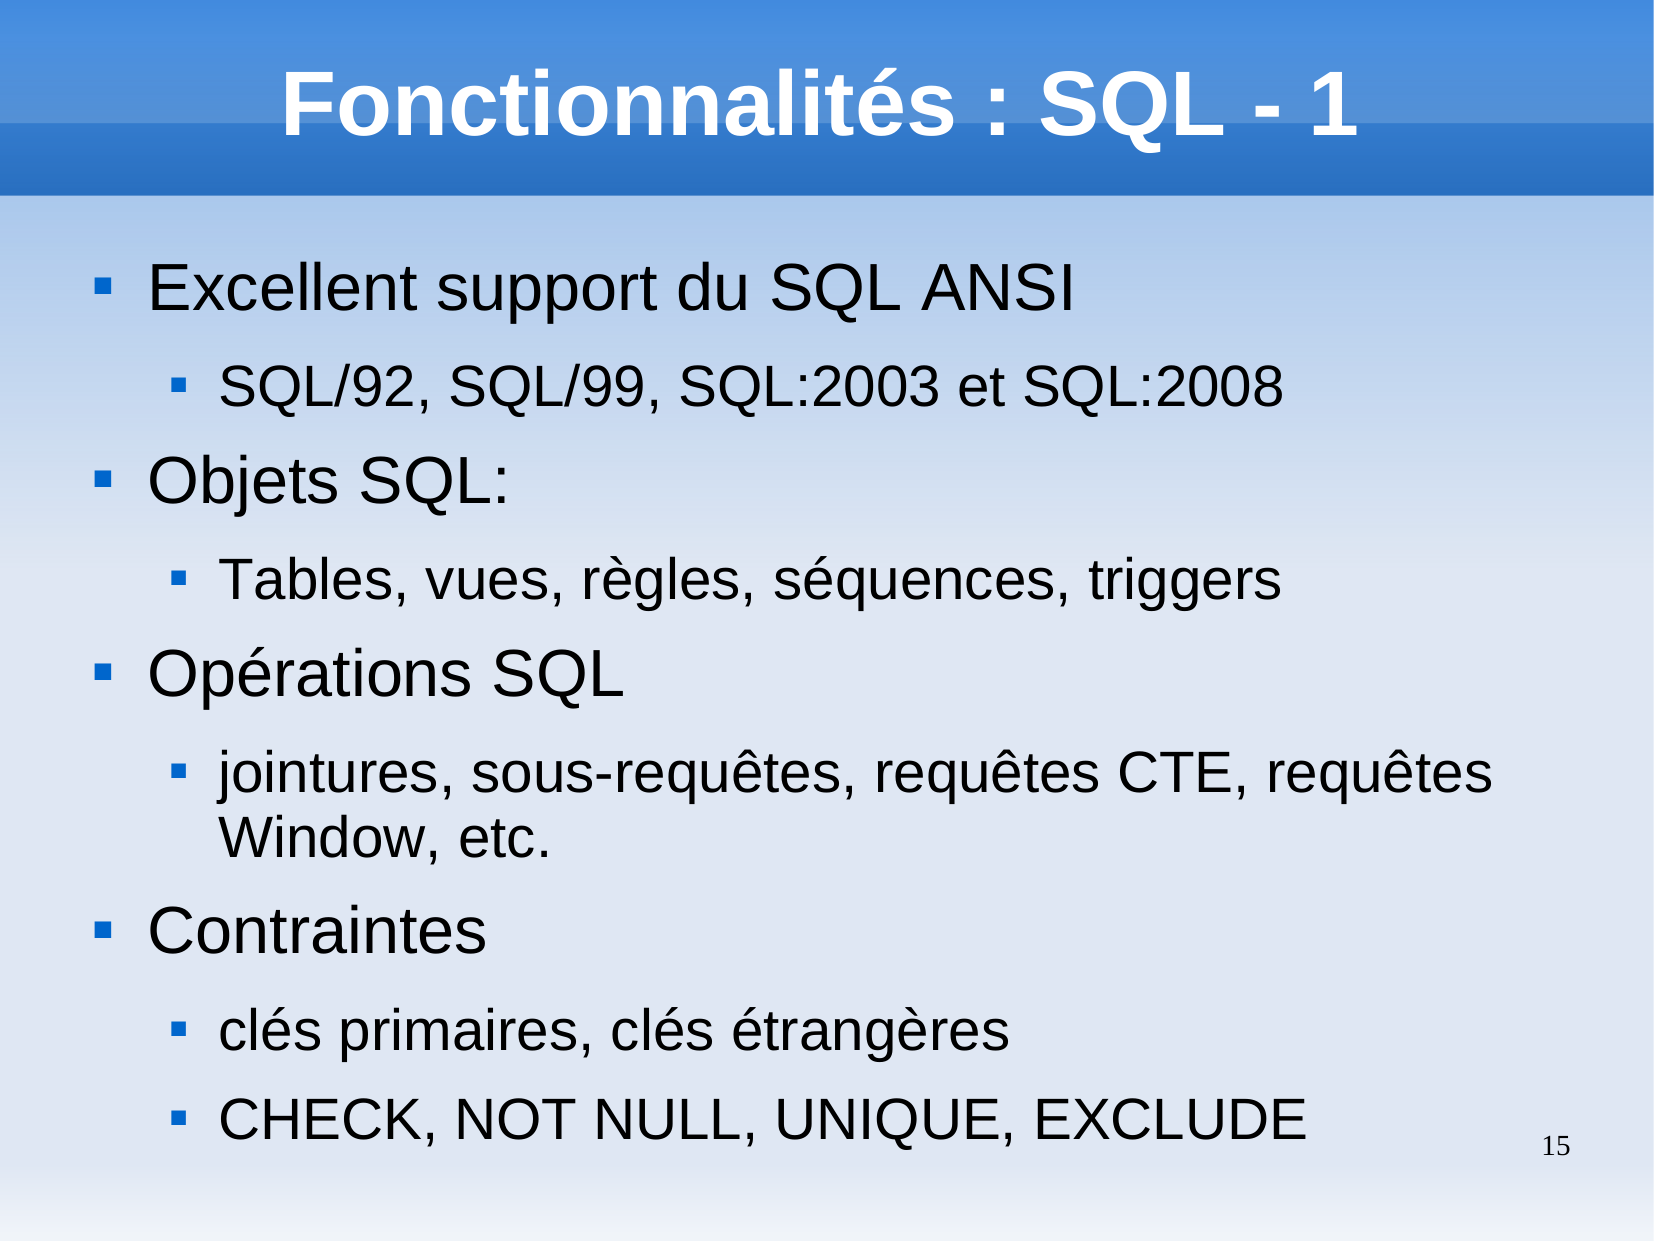

# Fonctionnalités : SQL - 1
Excellent support du SQL ANSI
SQL/92, SQL/99, SQL:2003 et SQL:2008
Objets SQL:
Tables, vues, règles, séquences, triggers
Opérations SQL
jointures, sous-requêtes, requêtes CTE, requêtes Window, etc.
Contraintes
clés primaires, clés étrangères
CHECK, NOT NULL, UNIQUE, EXCLUDE
15